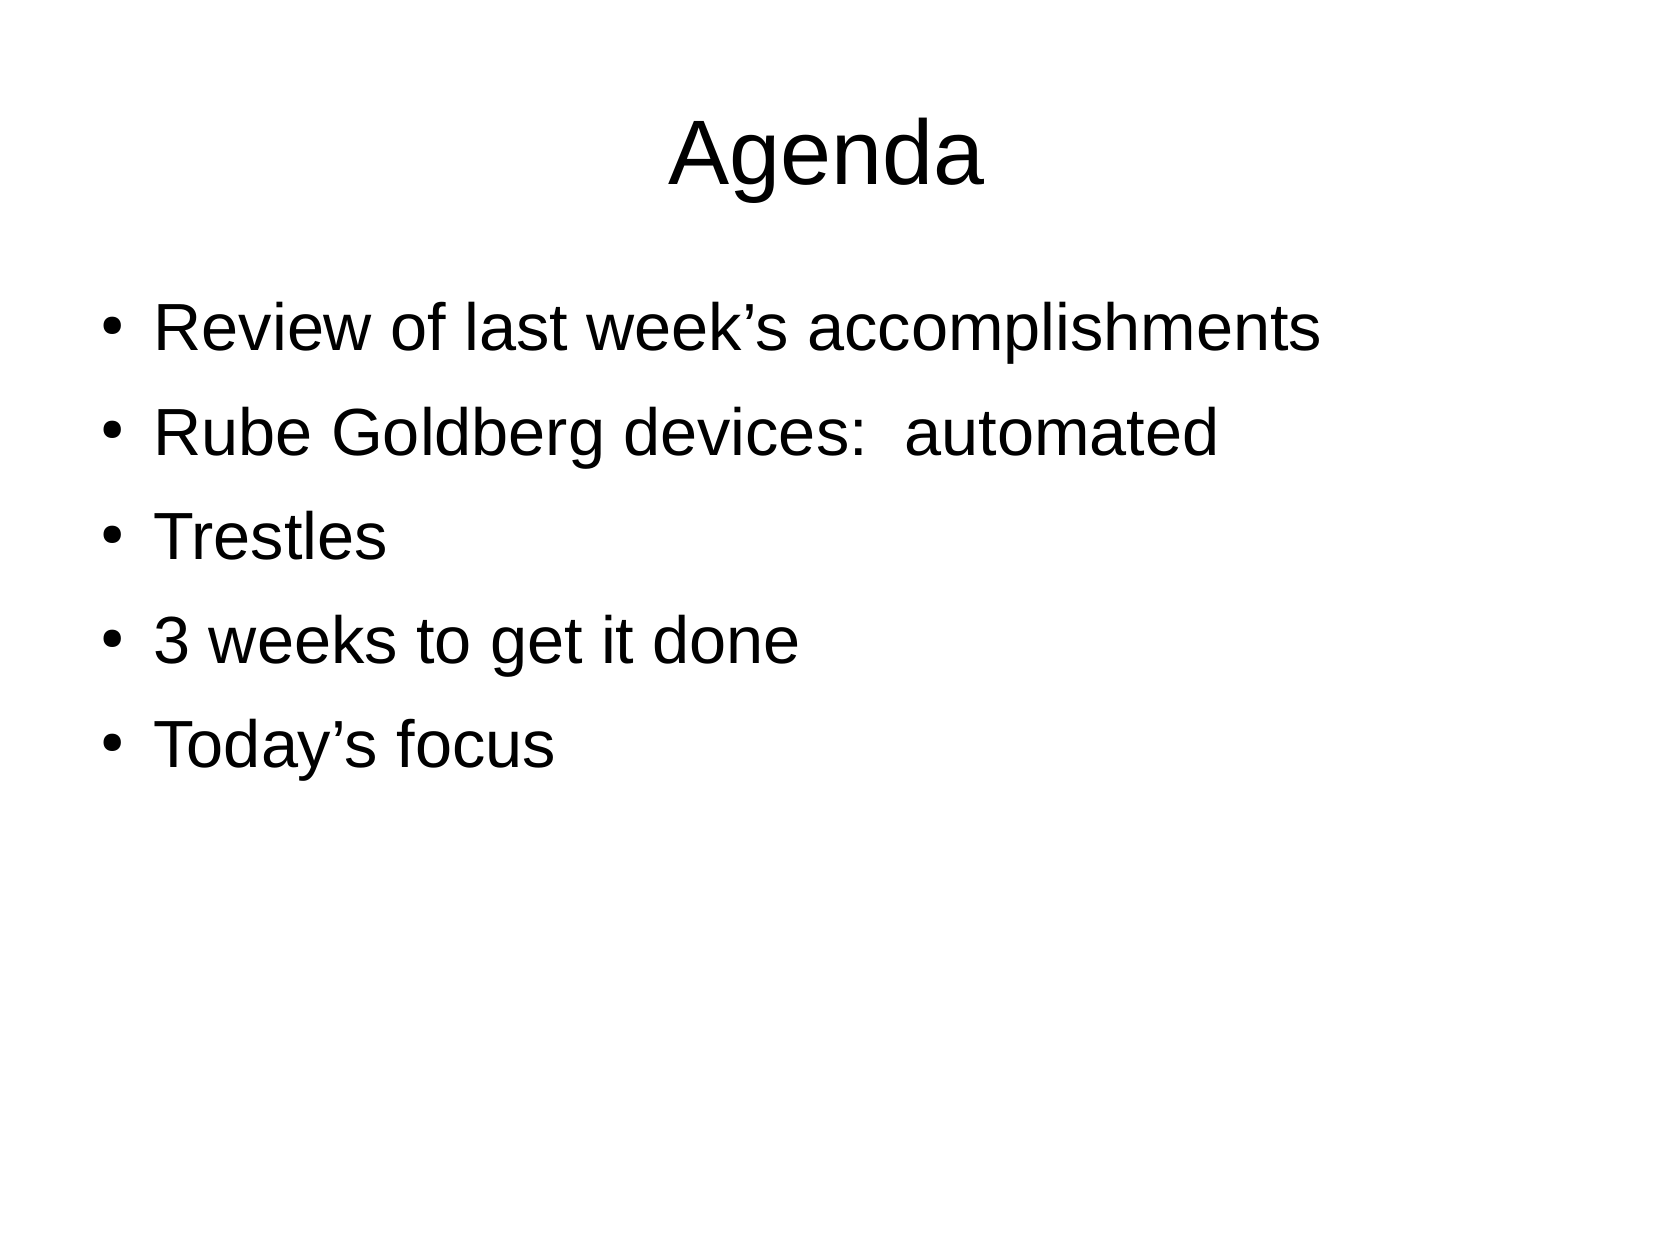

# Agenda
Review of last week’s accomplishments
Rube Goldberg devices: automated
Trestles
3 weeks to get it done
Today’s focus